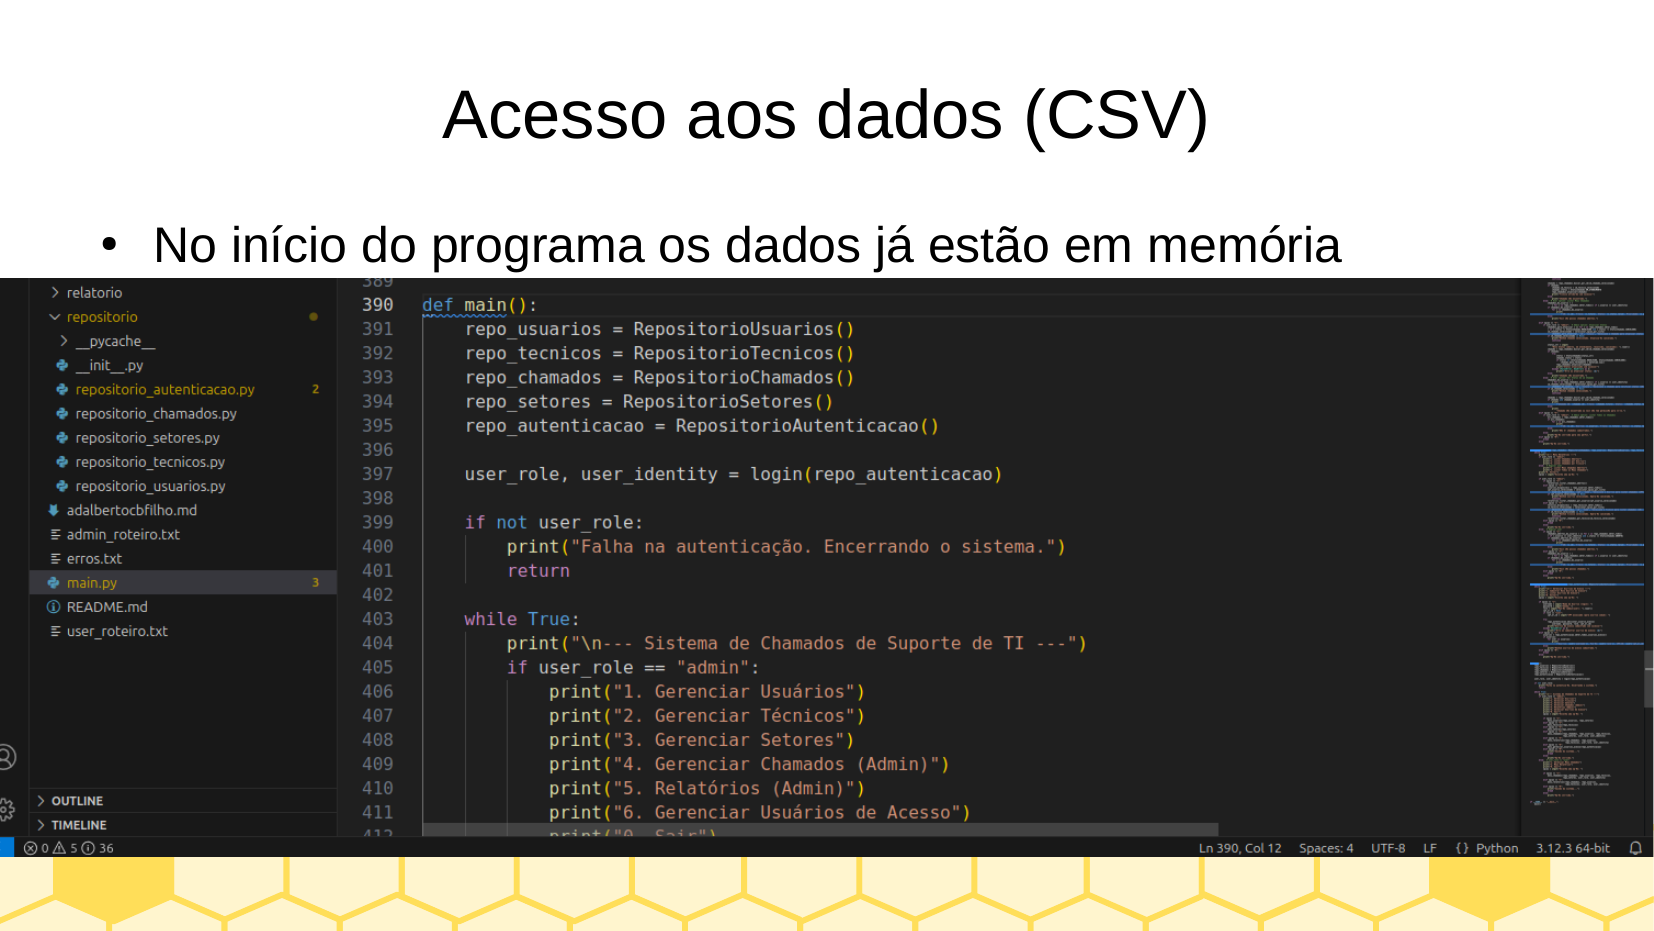

# Acesso aos dados (CSV)
No início do programa os dados já estão em memória